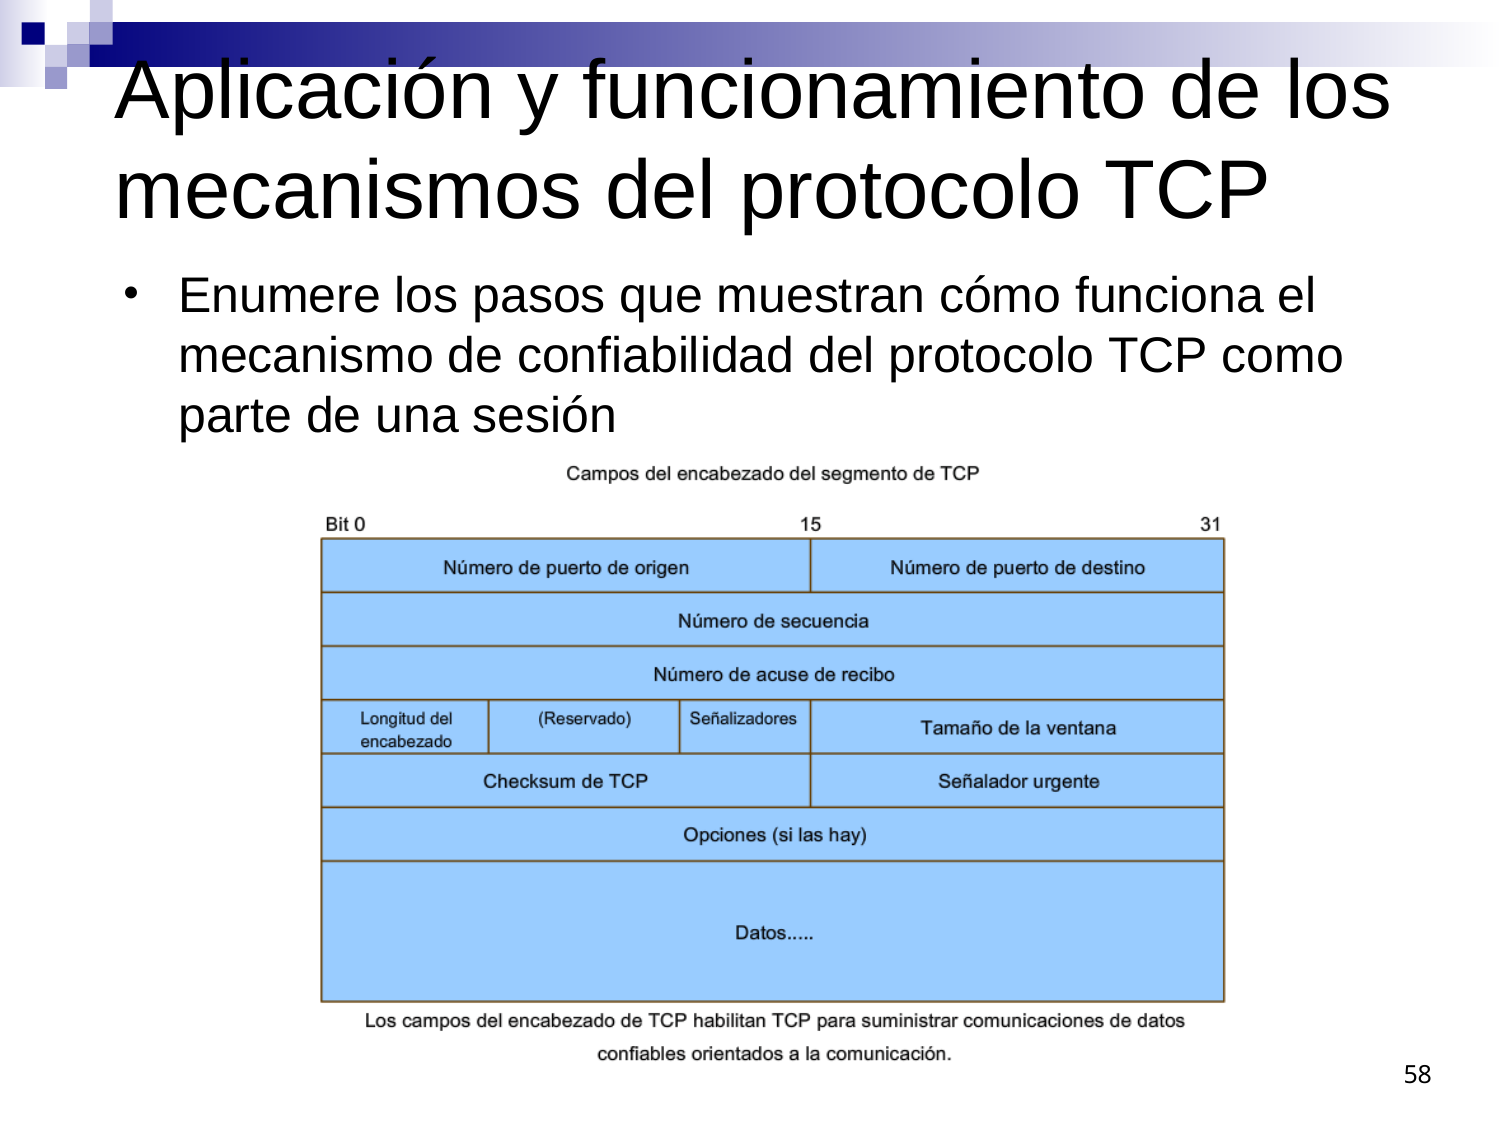

Aplicación y funcionamiento de los mecanismos del protocolo TCP
Enumere los pasos que muestran cómo funciona el mecanismo de confiabilidad del protocolo TCP como parte de una sesión